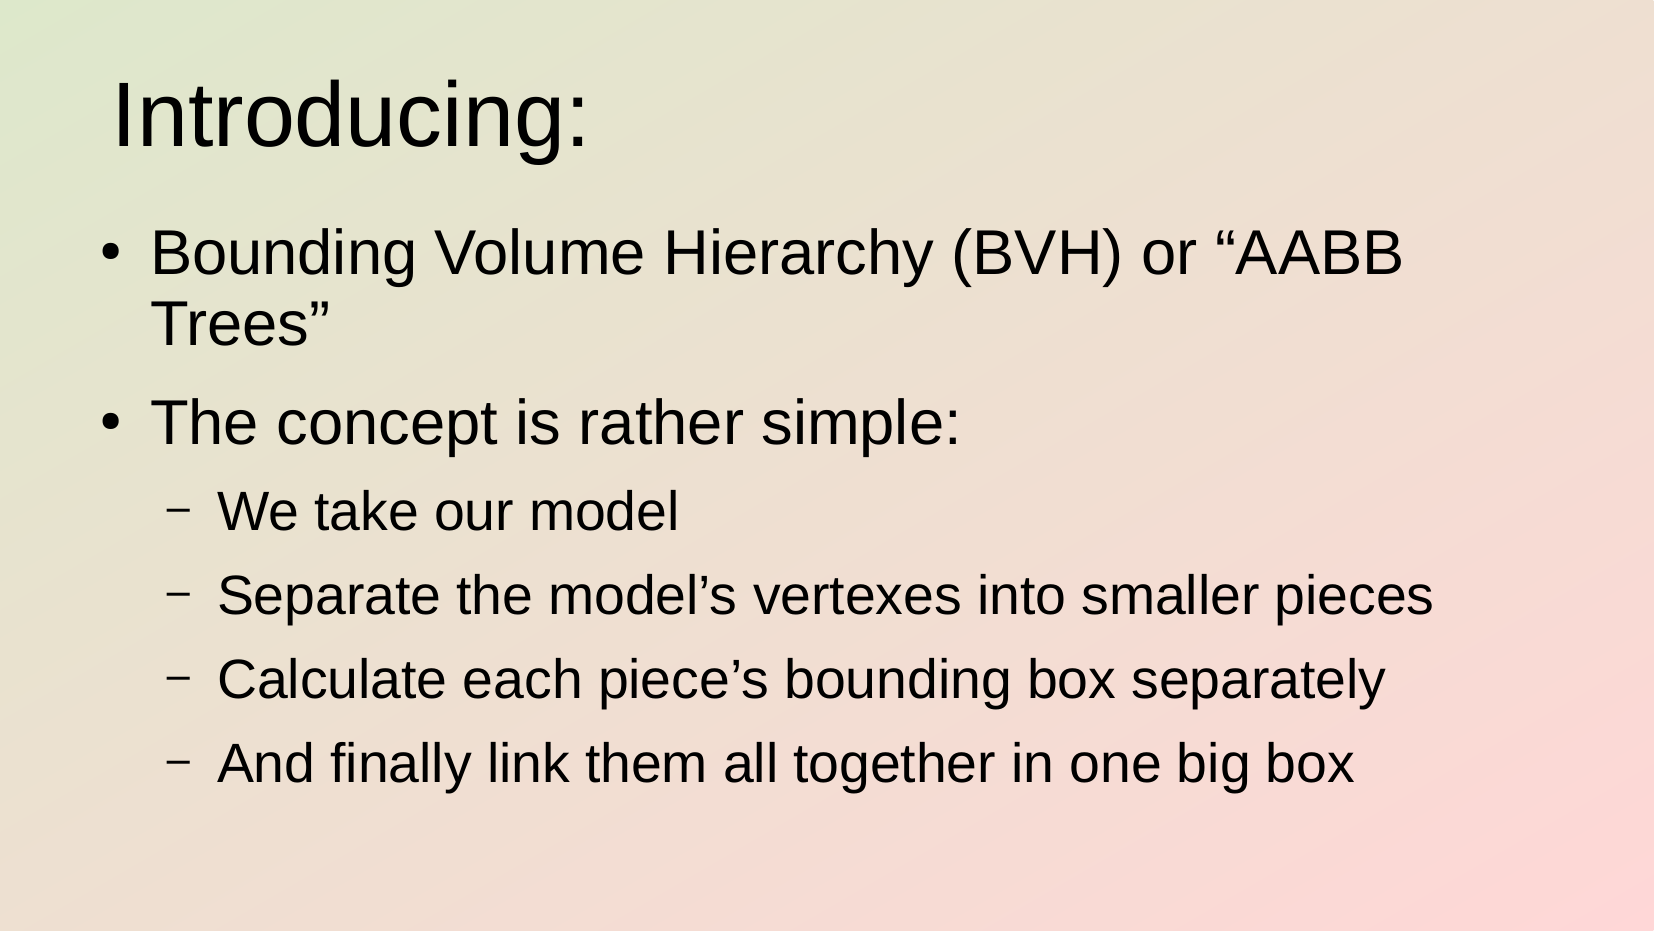

# Introducing:
Bounding Volume Hierarchy (BVH) or “AABB Trees”
The concept is rather simple:
We take our model
Separate the model’s vertexes into smaller pieces
Calculate each piece’s bounding box separately
And finally link them all together in one big box